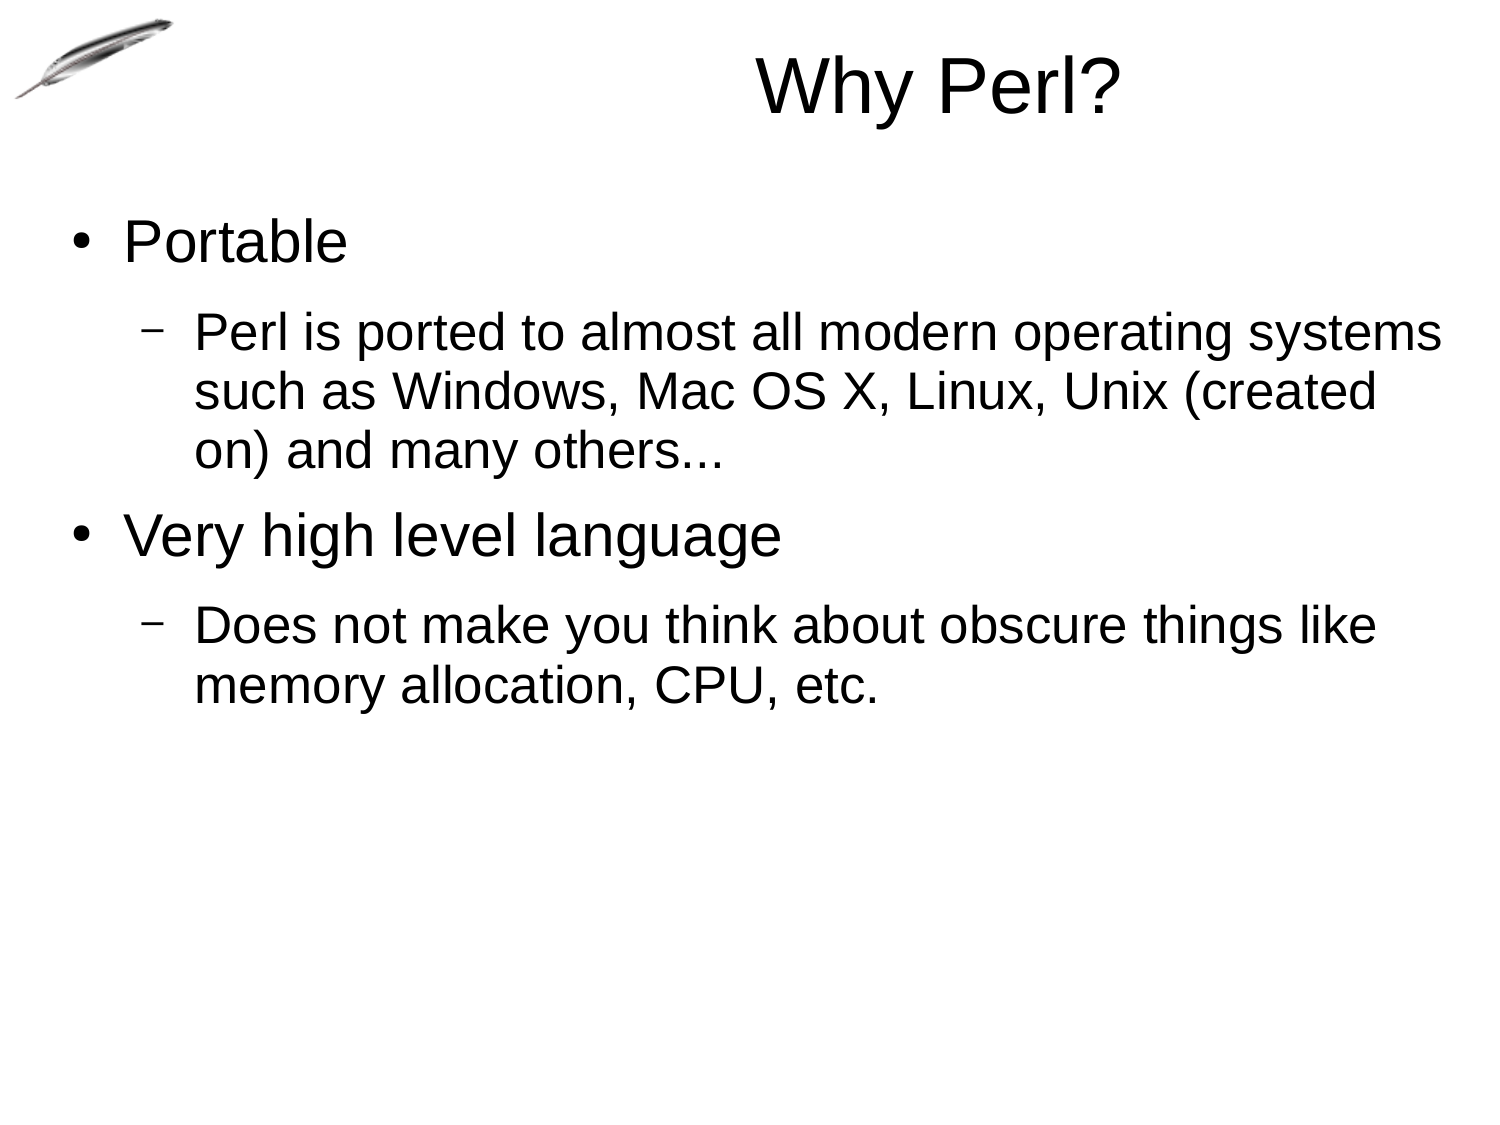

# Why Perl?
Portable
Perl is ported to almost all modern operating systems such as Windows, Mac OS X, Linux, Unix (created on) and many others...
Very high level language
Does not make you think about obscure things like memory allocation, CPU, etc.